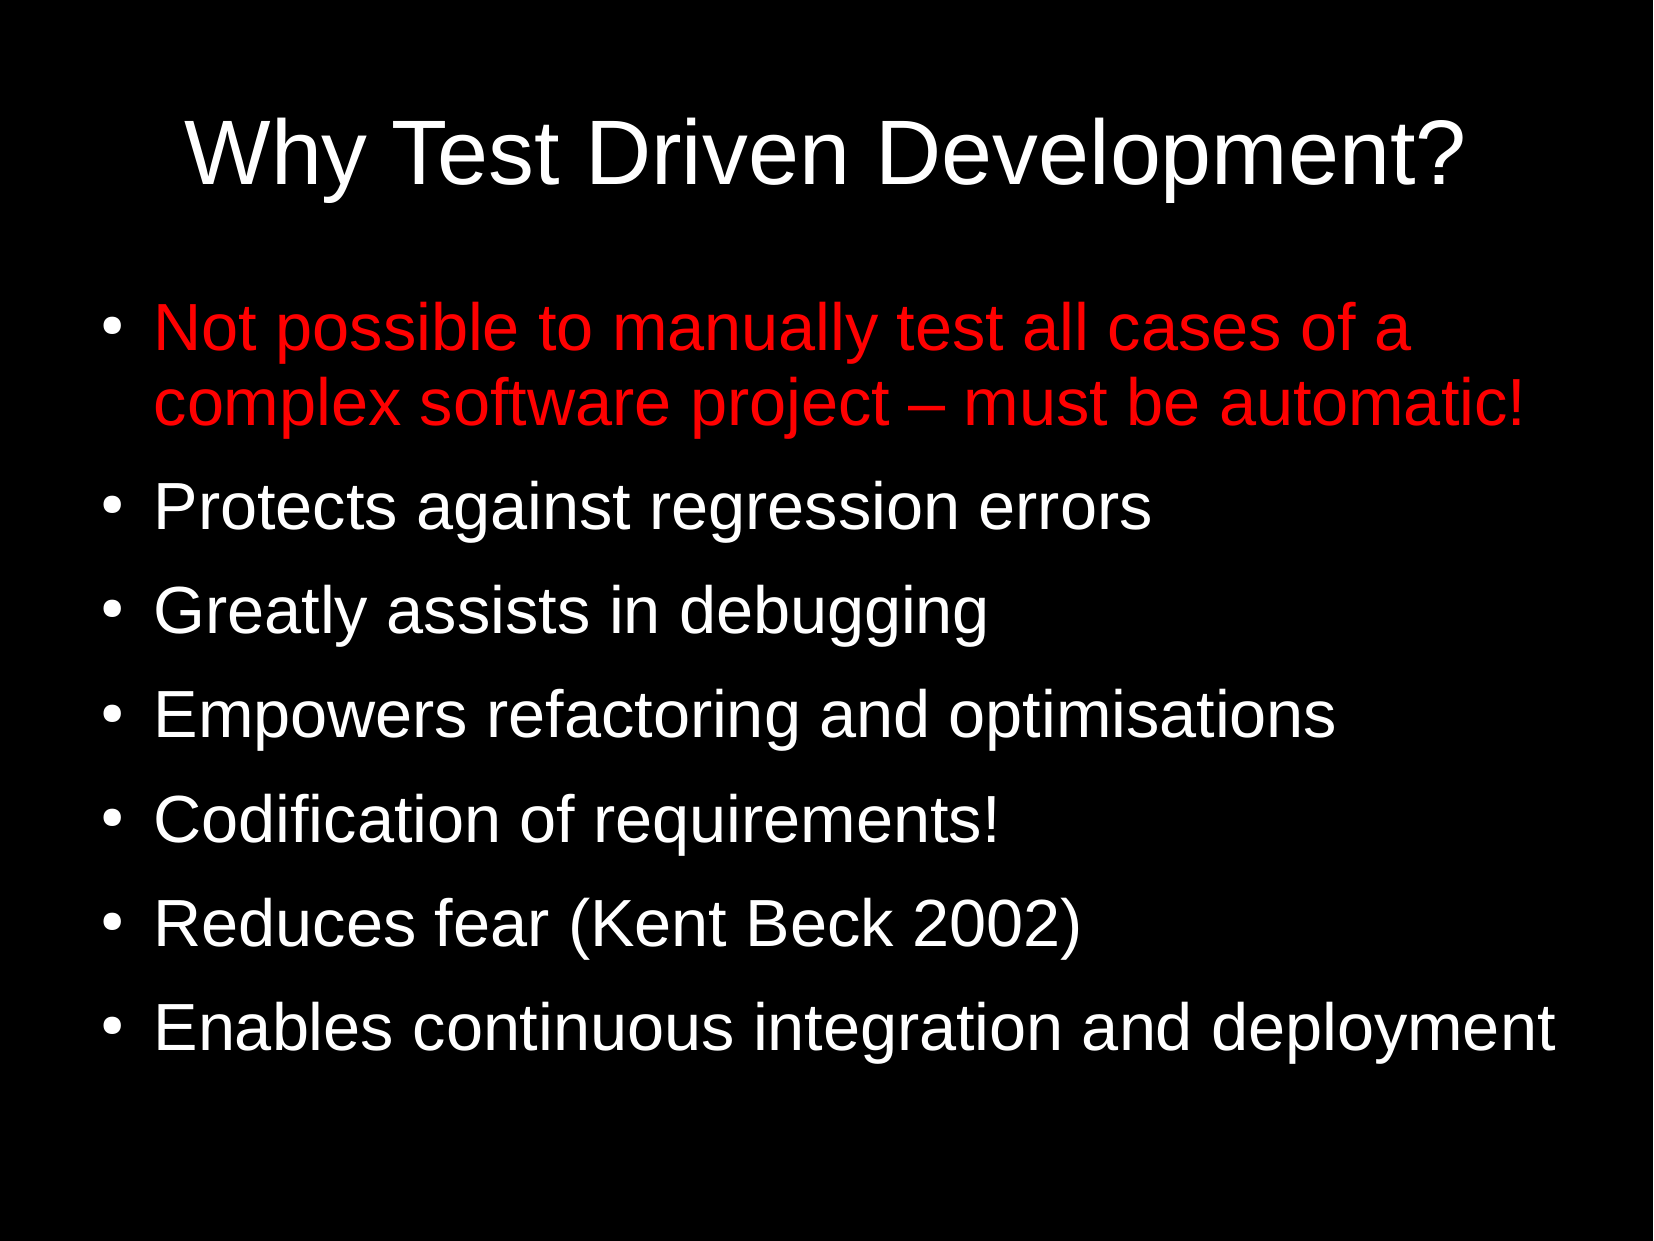

# Why Test Driven Development?
Not possible to manually test all cases of a complex software project – must be automatic!
Protects against regression errors
Greatly assists in debugging
Empowers refactoring and optimisations
Codification of requirements!
Reduces fear (Kent Beck 2002)
Enables continuous integration and deployment